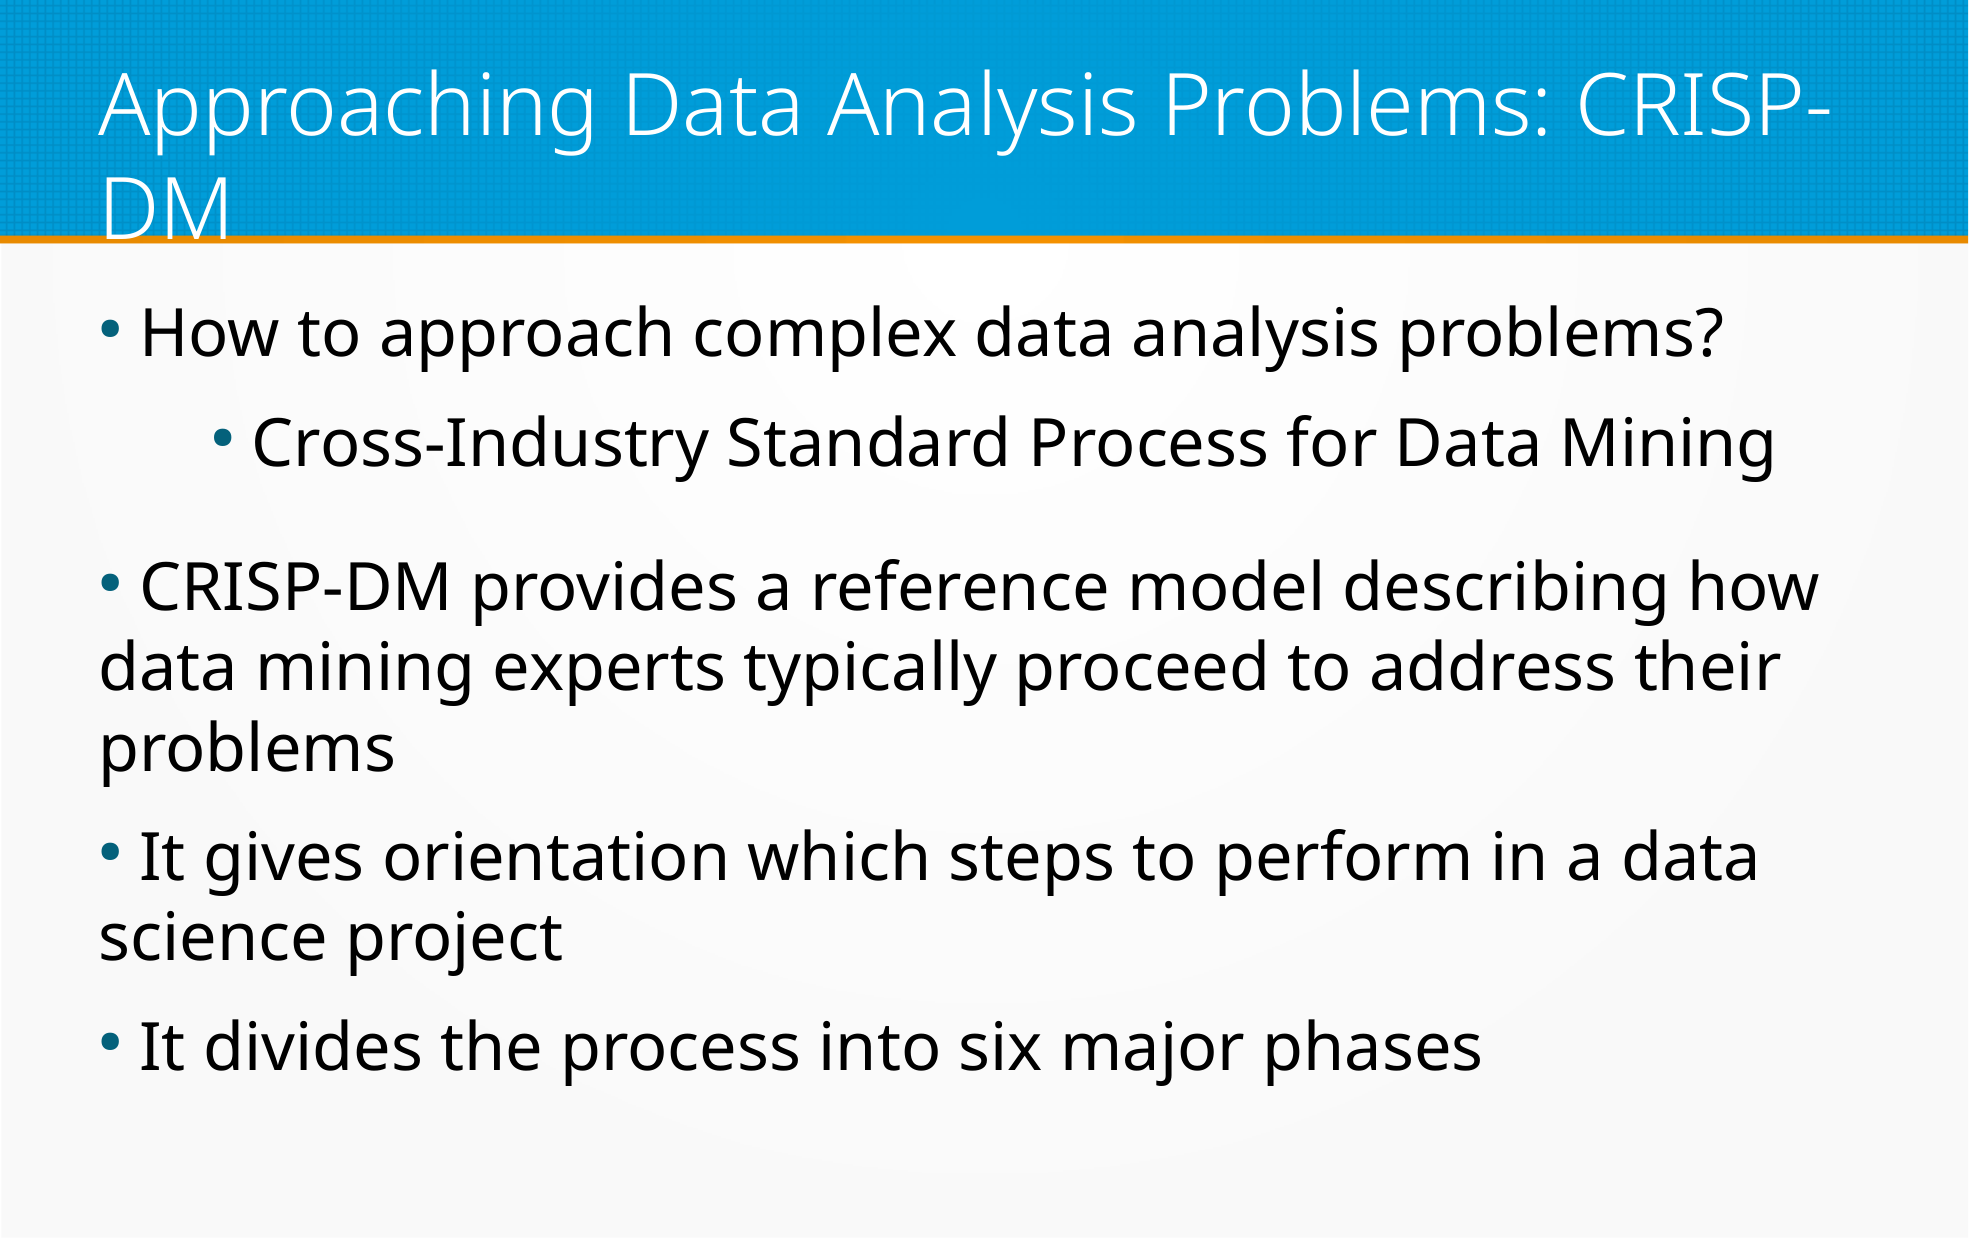

# Approaching Data Analysis Problems: CRISP-DM
 How to approach complex data analysis problems?
 Cross-Industry Standard Process for Data Mining
 CRISP-DM provides a reference model describing how data mining experts typically proceed to address their problems
 It gives orientation which steps to perform in a data science project
 It divides the process into six major phases